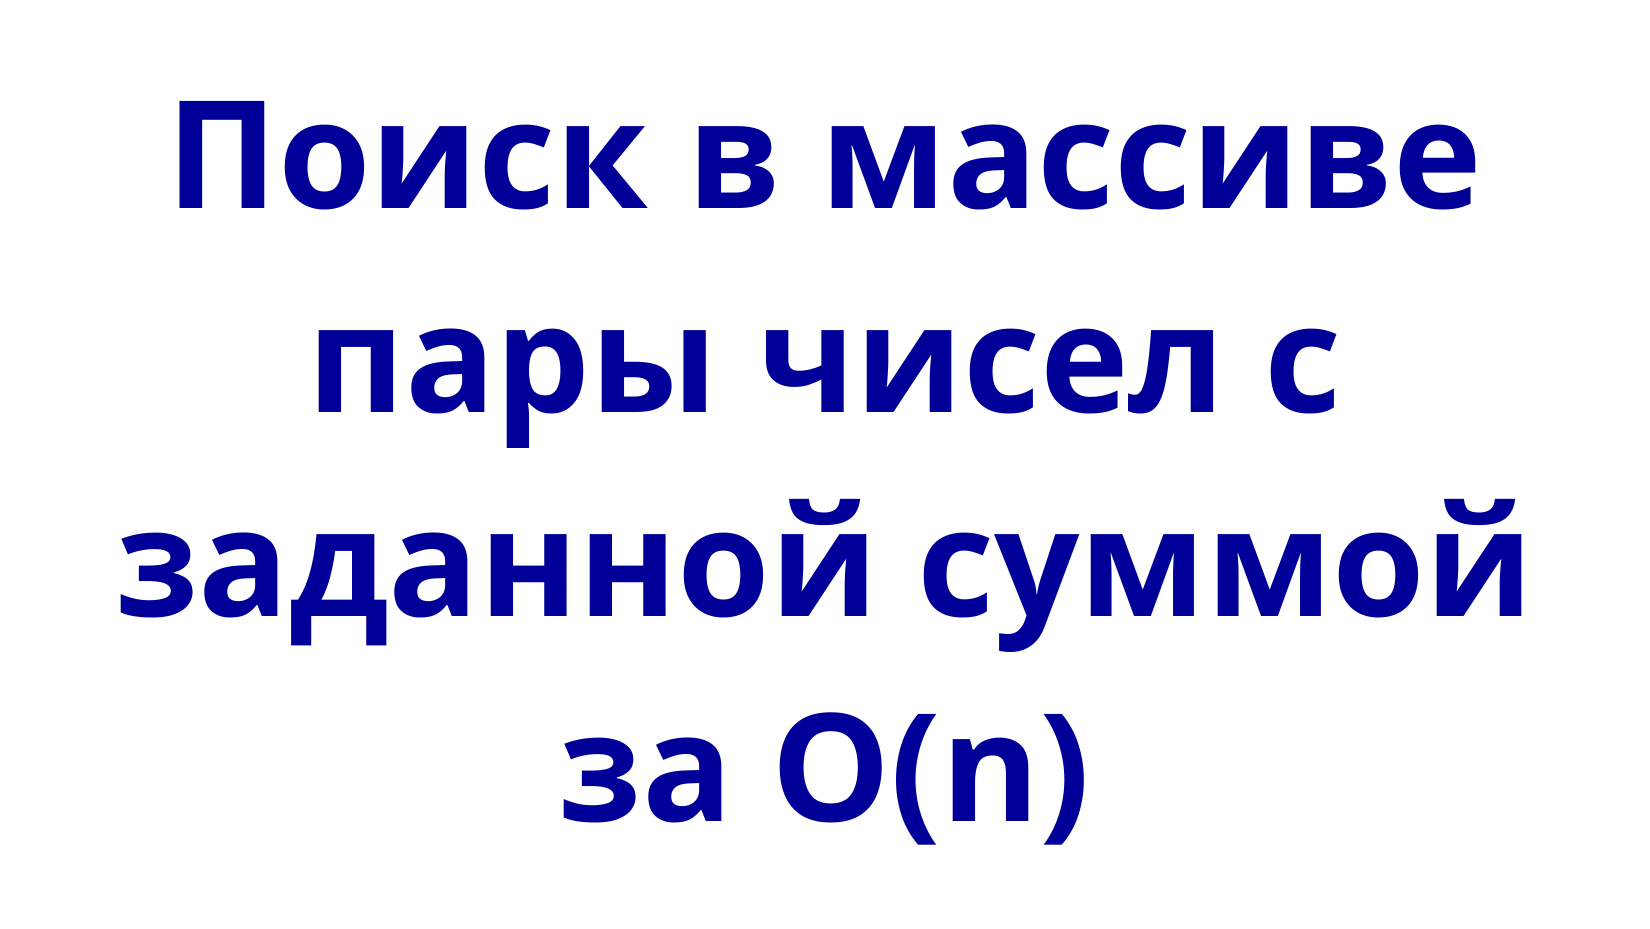

# Поиск в массиве
пары чисел с заданной суммой
за O(n)